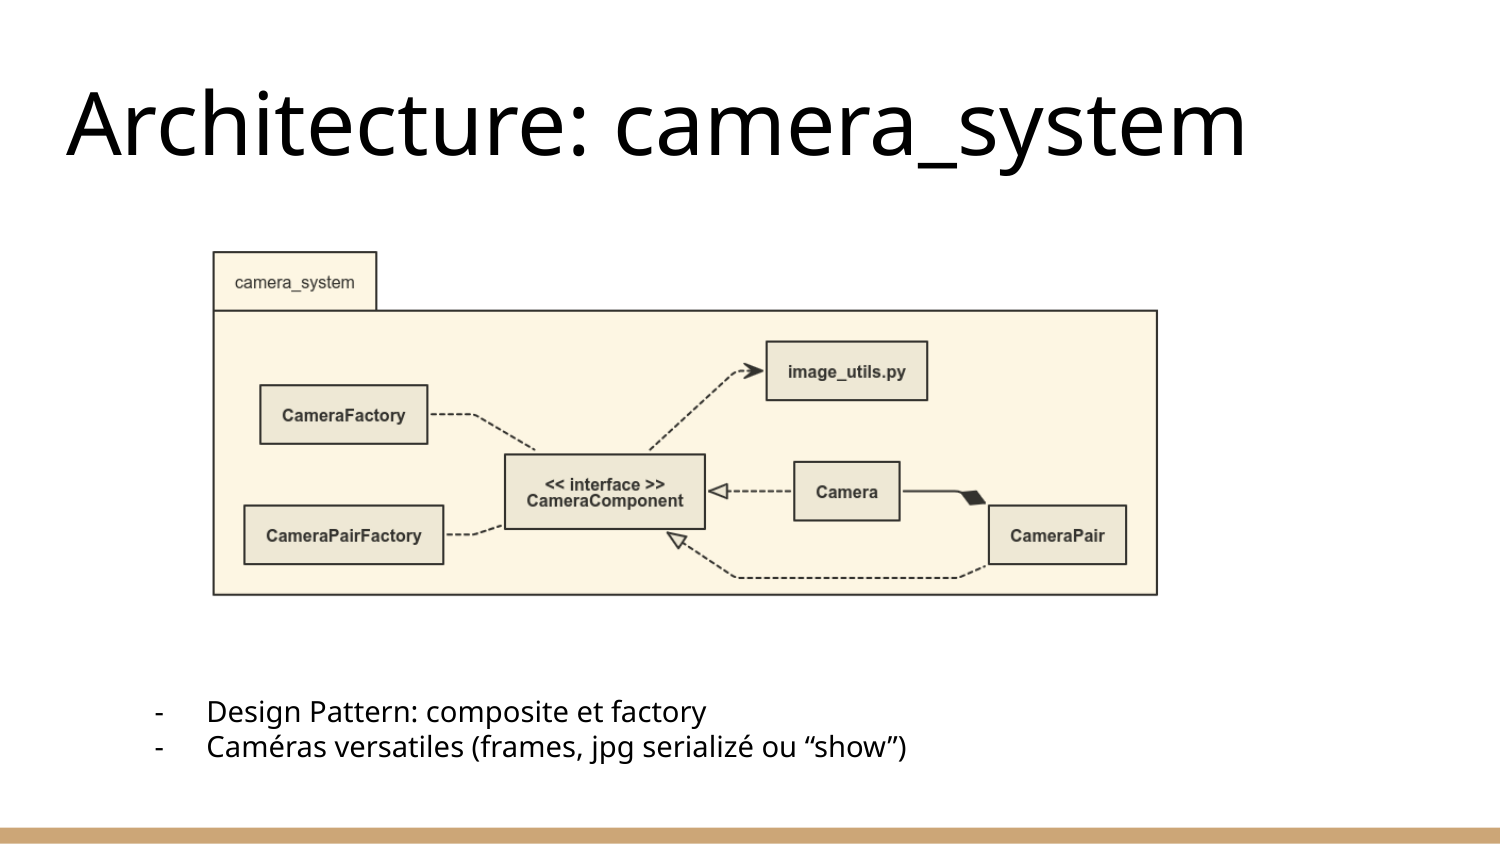

# Architecture: camera_system
Design Pattern: composite et factory
Caméras versatiles (frames, jpg serializé ou “show”)